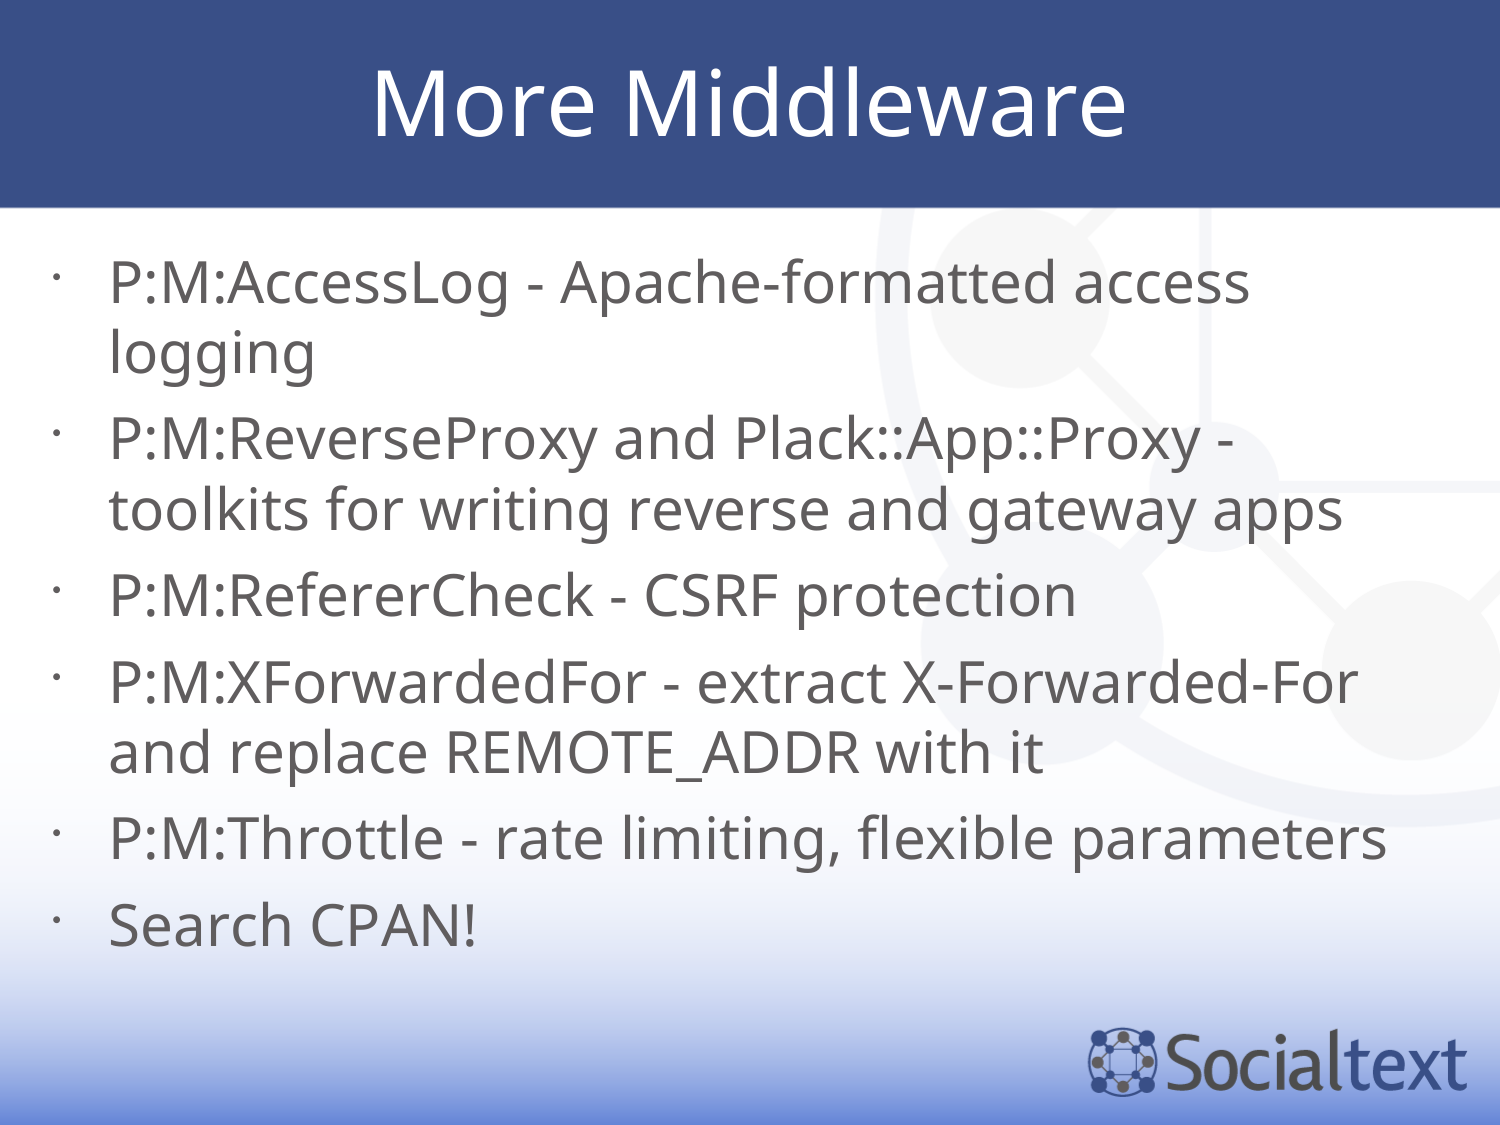

# More Middleware
P:M:AccessLog - Apache-formatted access logging
P:M:ReverseProxy and Plack::App::Proxy - toolkits for writing reverse and gateway apps
P:M:RefererCheck - CSRF protection
P:M:XForwardedFor - extract X-Forwarded-For and replace REMOTE_ADDR with it
P:M:Throttle - rate limiting, flexible parameters
Search CPAN!